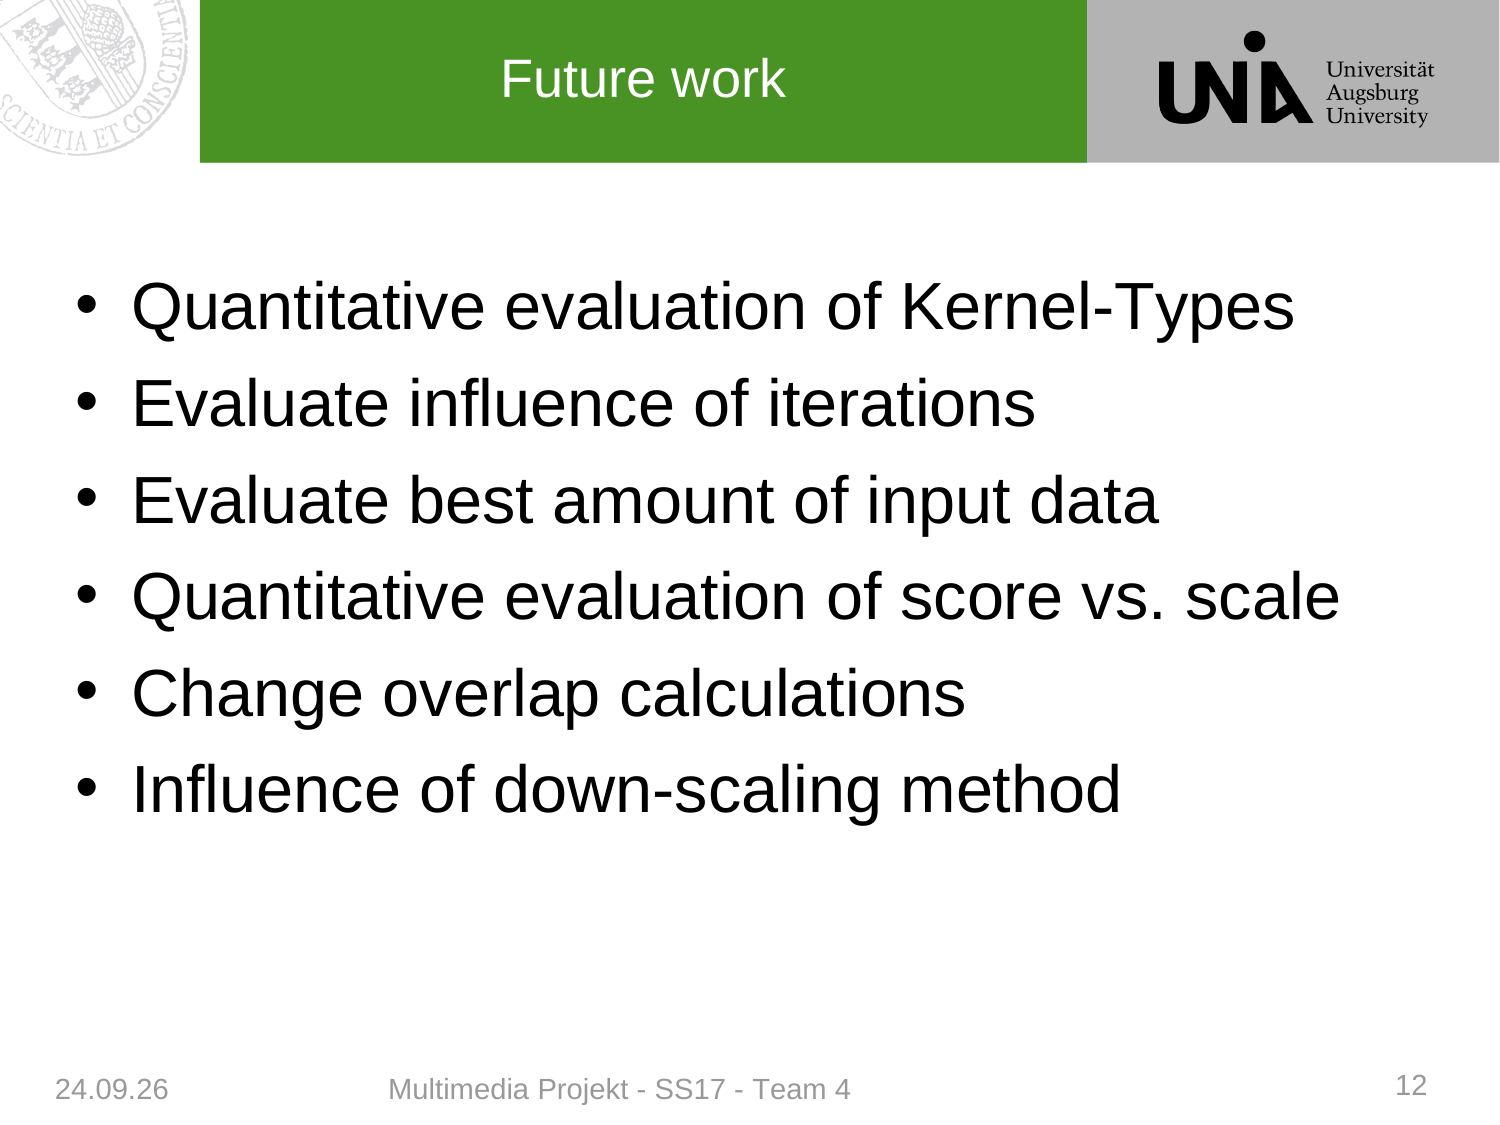

# Future work
Quantitative evaluation of Kernel-Types
Evaluate influence of iterations
Evaluate best amount of input data
Quantitative evaluation of score vs. scale
Change overlap calculations
Influence of down-scaling method
12
Multimedia Projekt - SS17 - Team 4